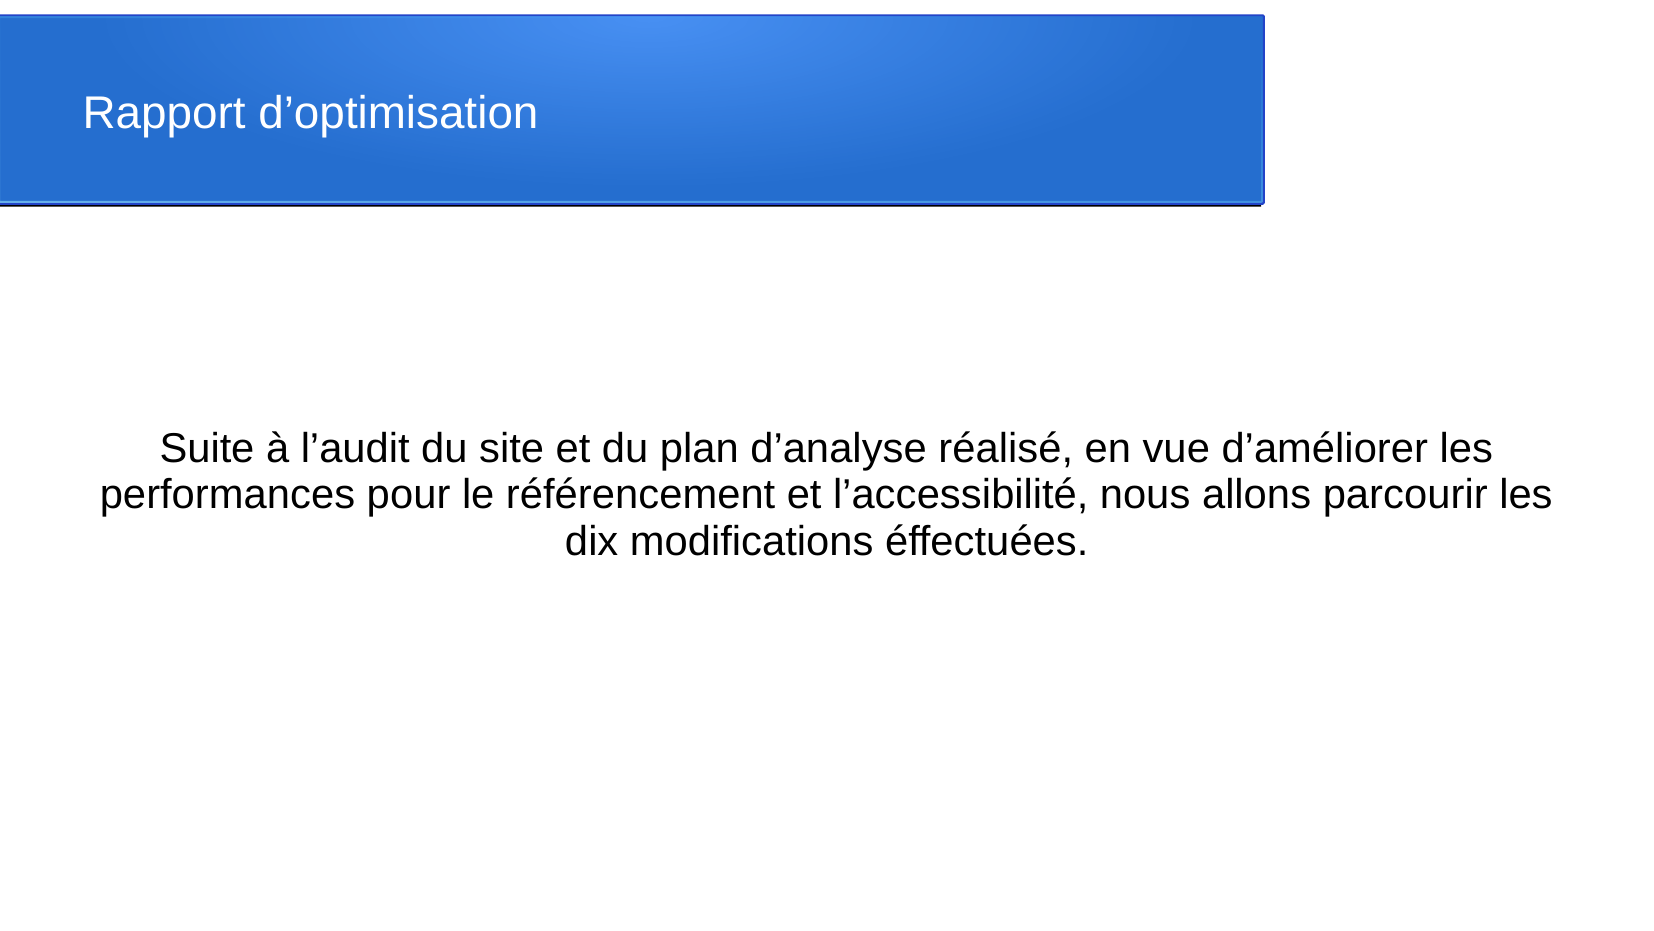

# Rapport d’optimisation
Suite à l’audit du site et du plan d’analyse réalisé, en vue d’améliorer les performances pour le référencement et l’accessibilité, nous allons parcourir les dix modifications éffectuées.